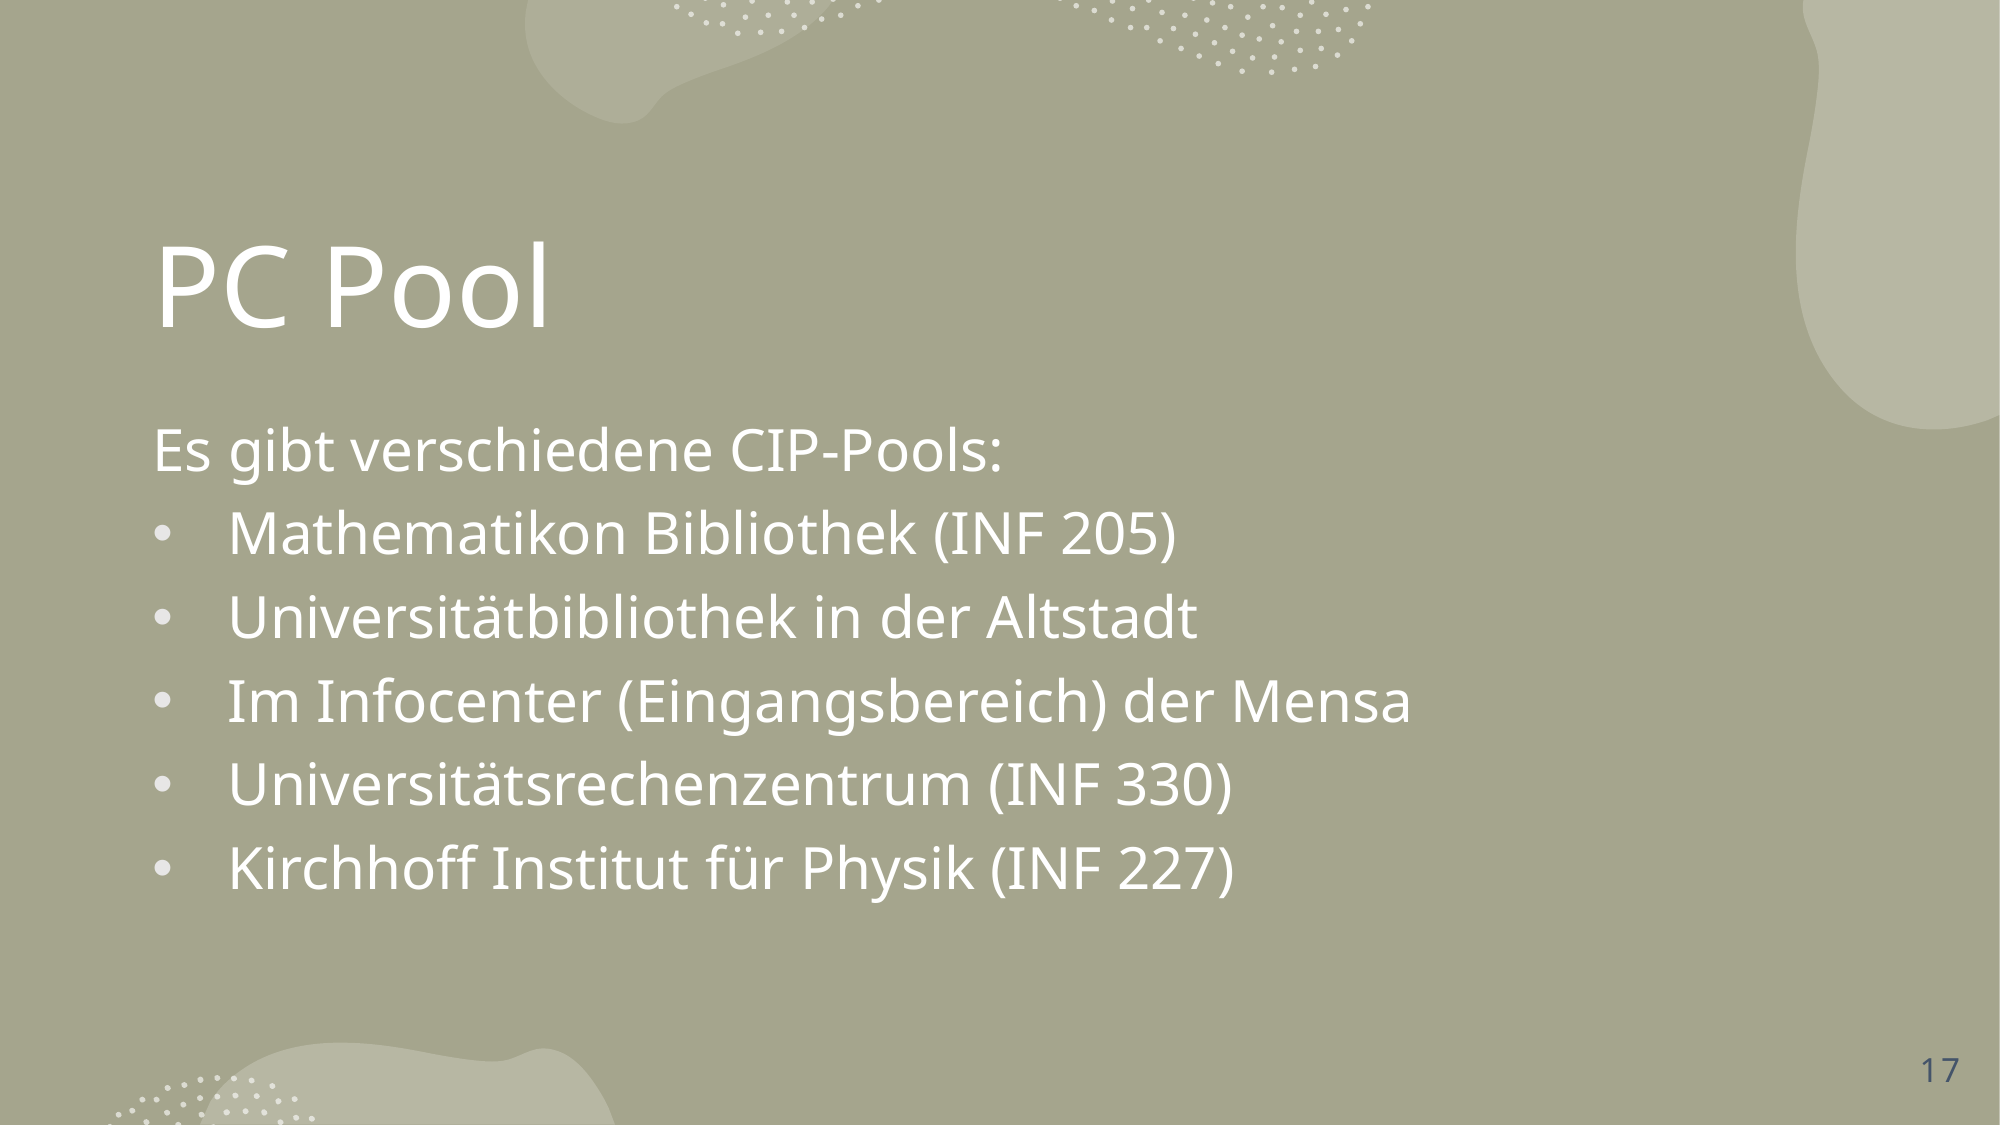

# PC Pool
Es gibt verschiedene CIP-Pools:
Mathematikon Bibliothek (INF 205)
Universitätbibliothek in der Altstadt
Im Infocenter (Eingangsbereich) der Mensa
Universitätsrechenzentrum (INF 330)
Kirchhoff Institut für Physik (INF 227)